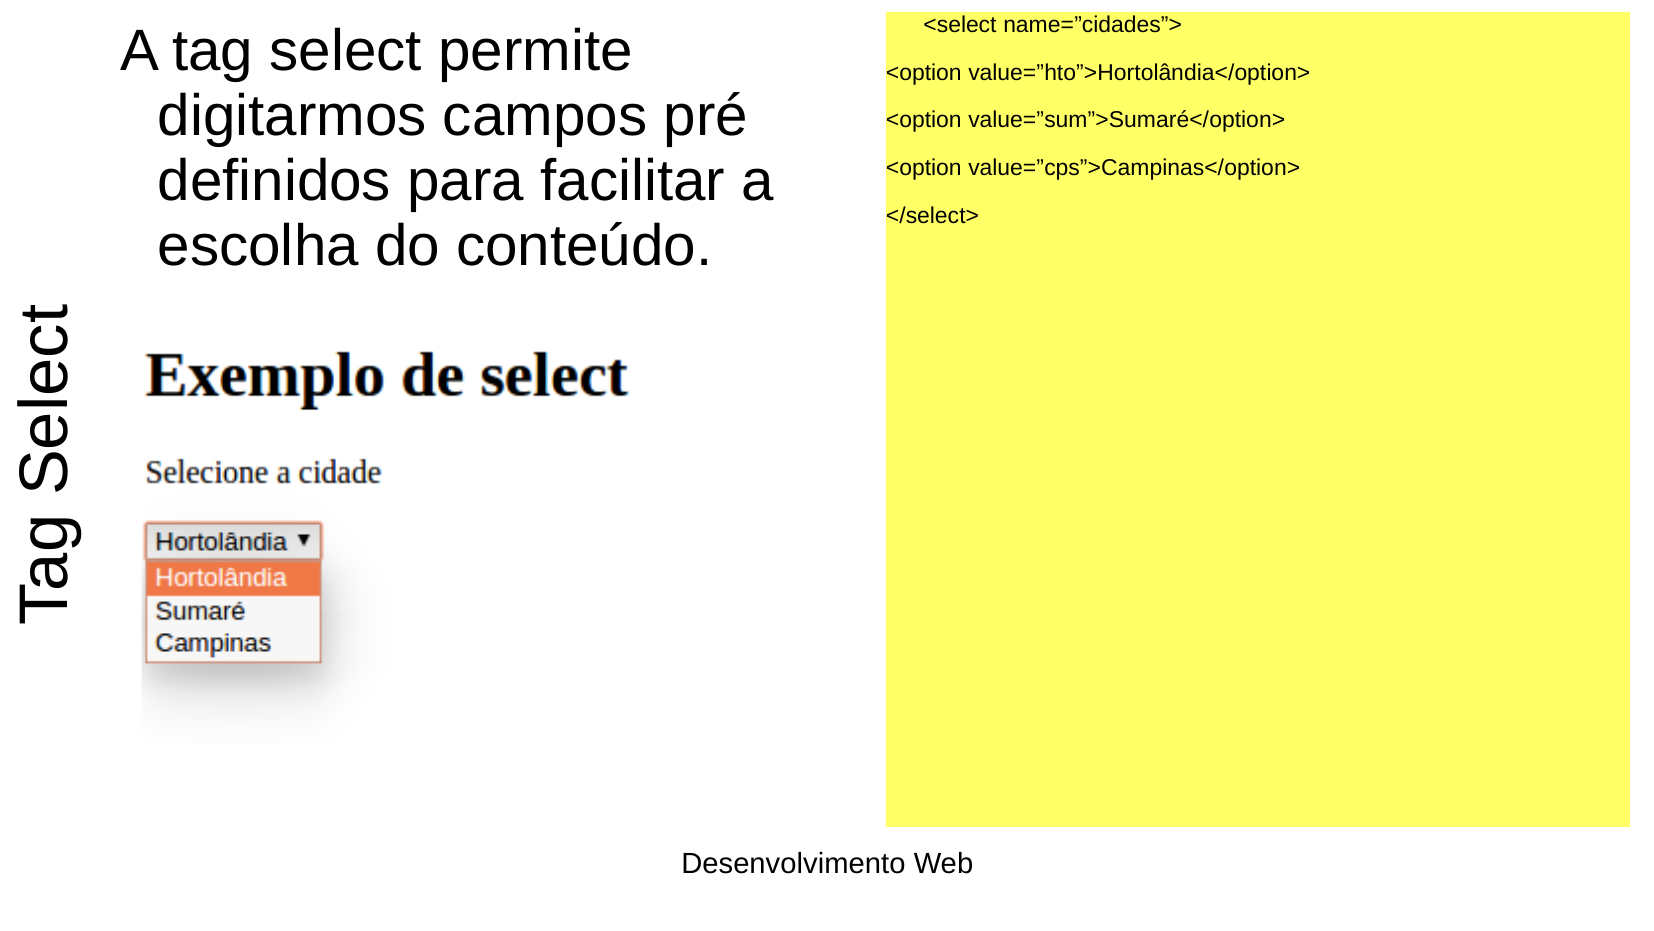

<select name=”cidades”>
<option value=”hto”>Hortolândia</option>
<option value=”sum”>Sumaré</option>
<option value=”cps”>Campinas</option>
</select>
A tag select permite digitarmos campos pré definidos para facilitar a escolha do conteúdo.
# Tag Select
Desenvolvimento Web